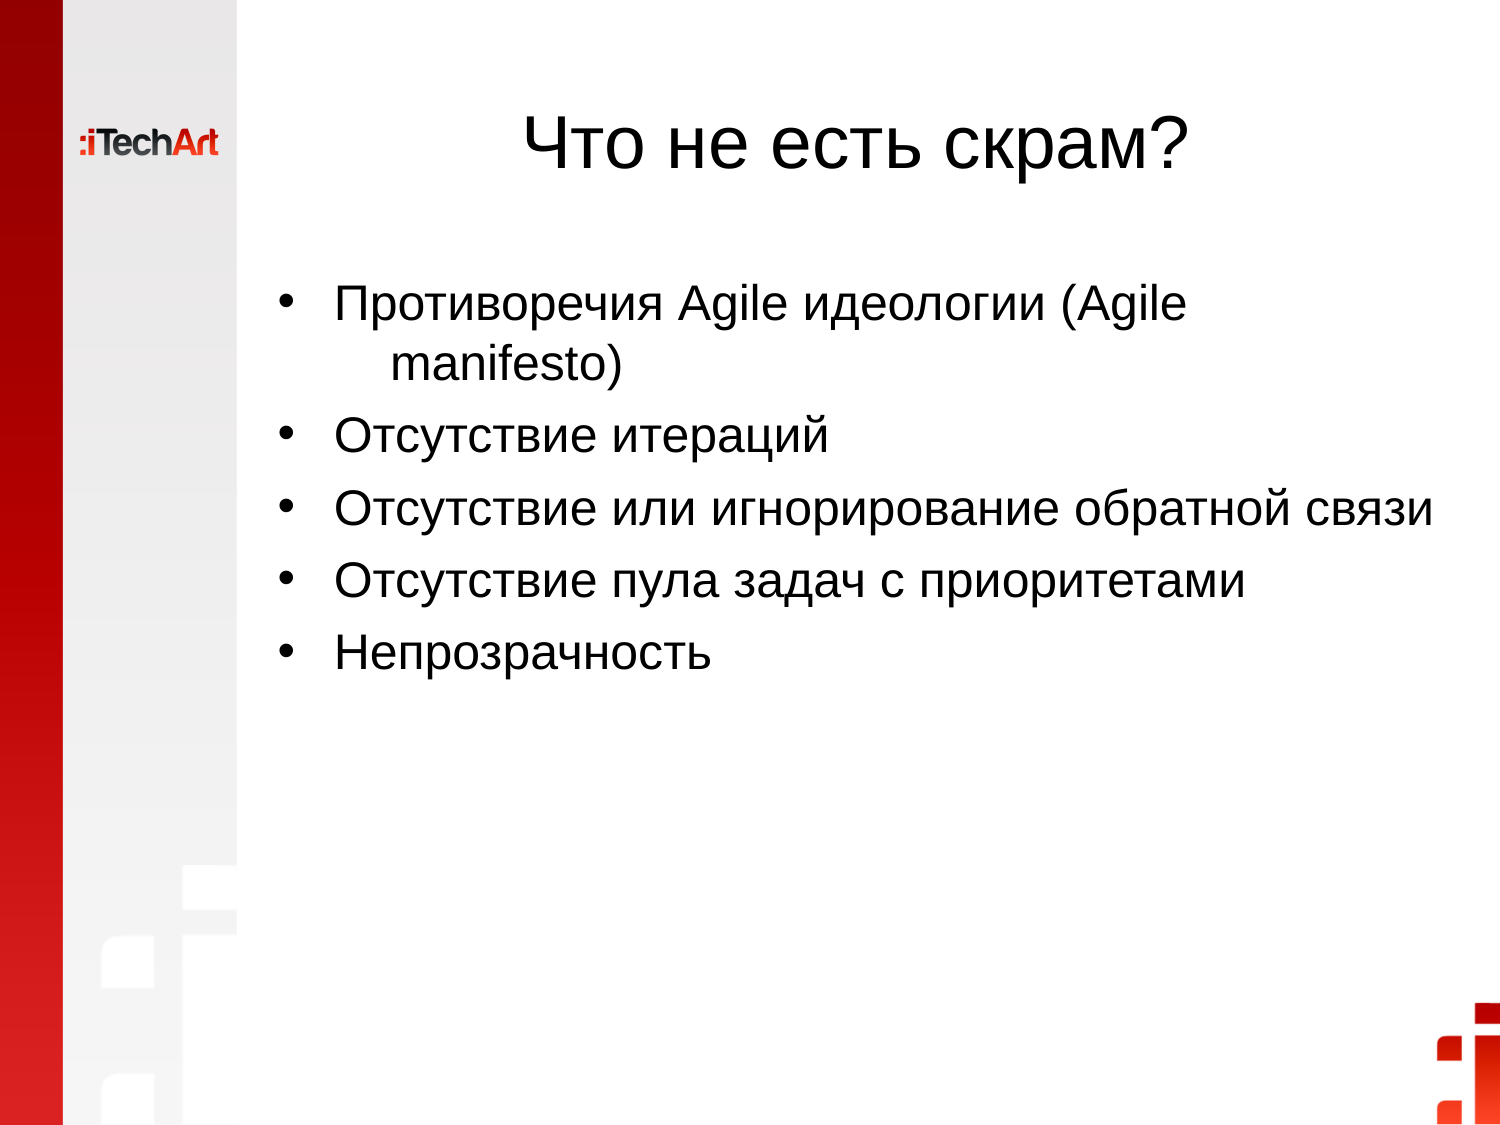

# Что не есть скрам?
Противоречия Agile идеологии (Agile manifesto)
Отсутствие итераций
Отсутствие или игнорирование обратной связи
Отсутствие пула задач с приоритетами
Непрозрачность